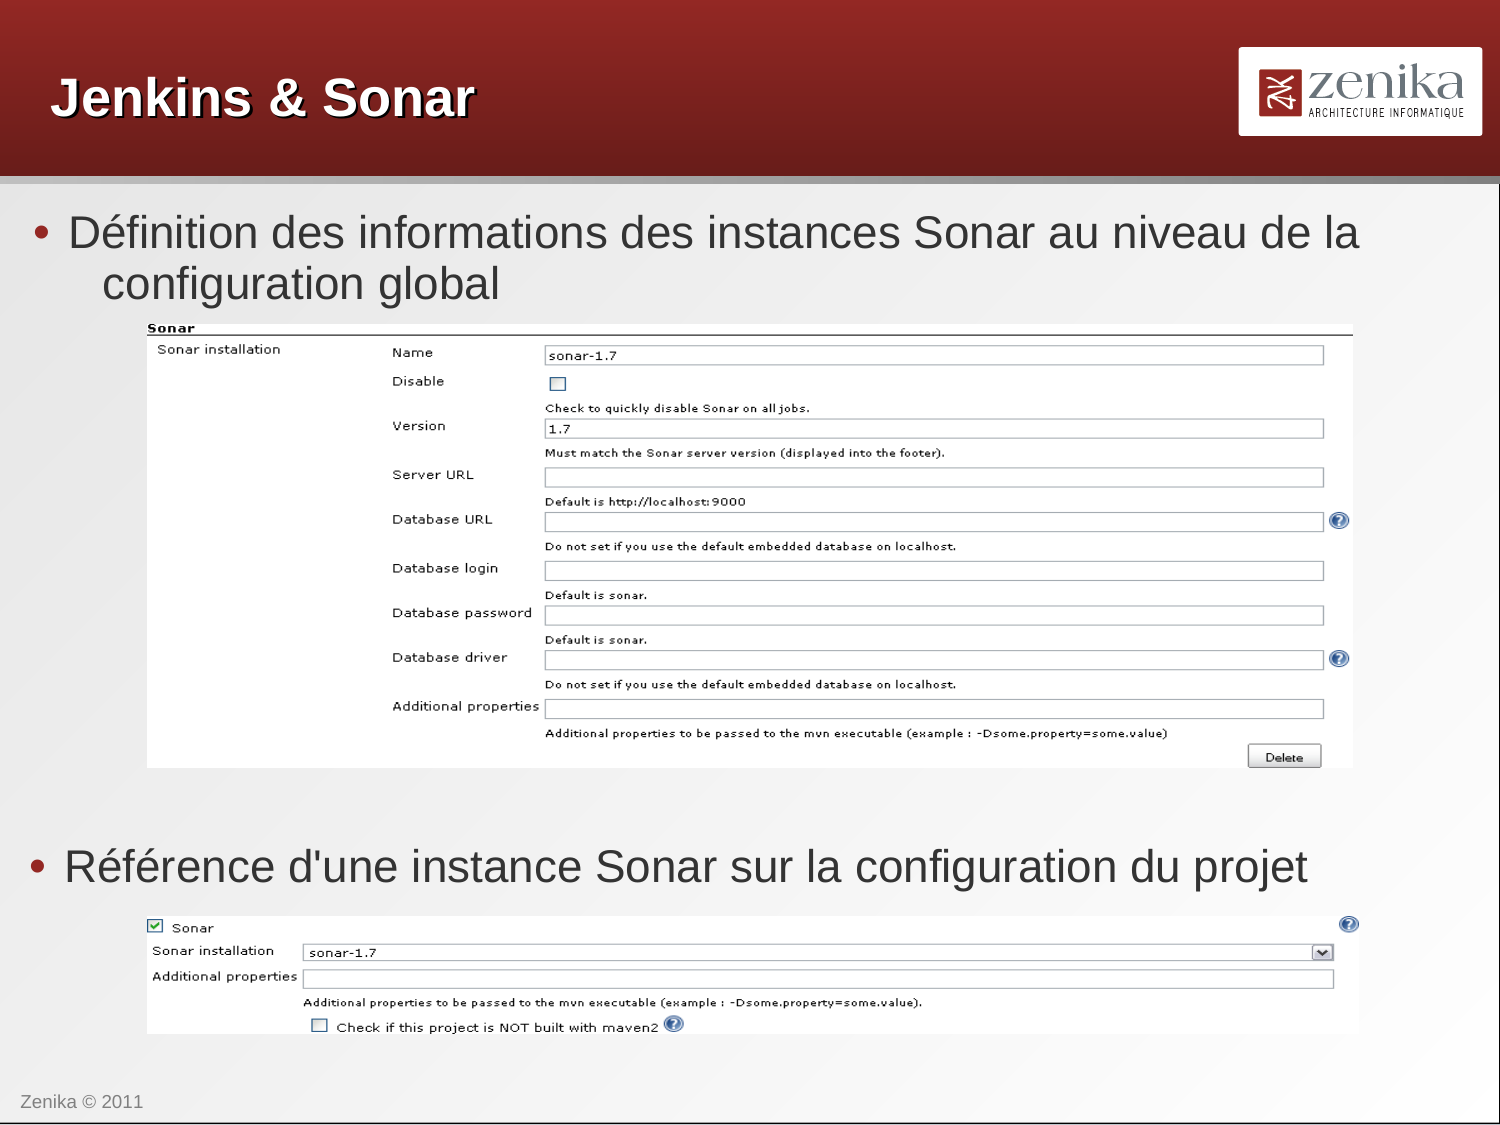

# Jenkins & Sonar
Définition des informations des instances Sonar au niveau de la configuration global
Référence d'une instance Sonar sur la configuration du projet